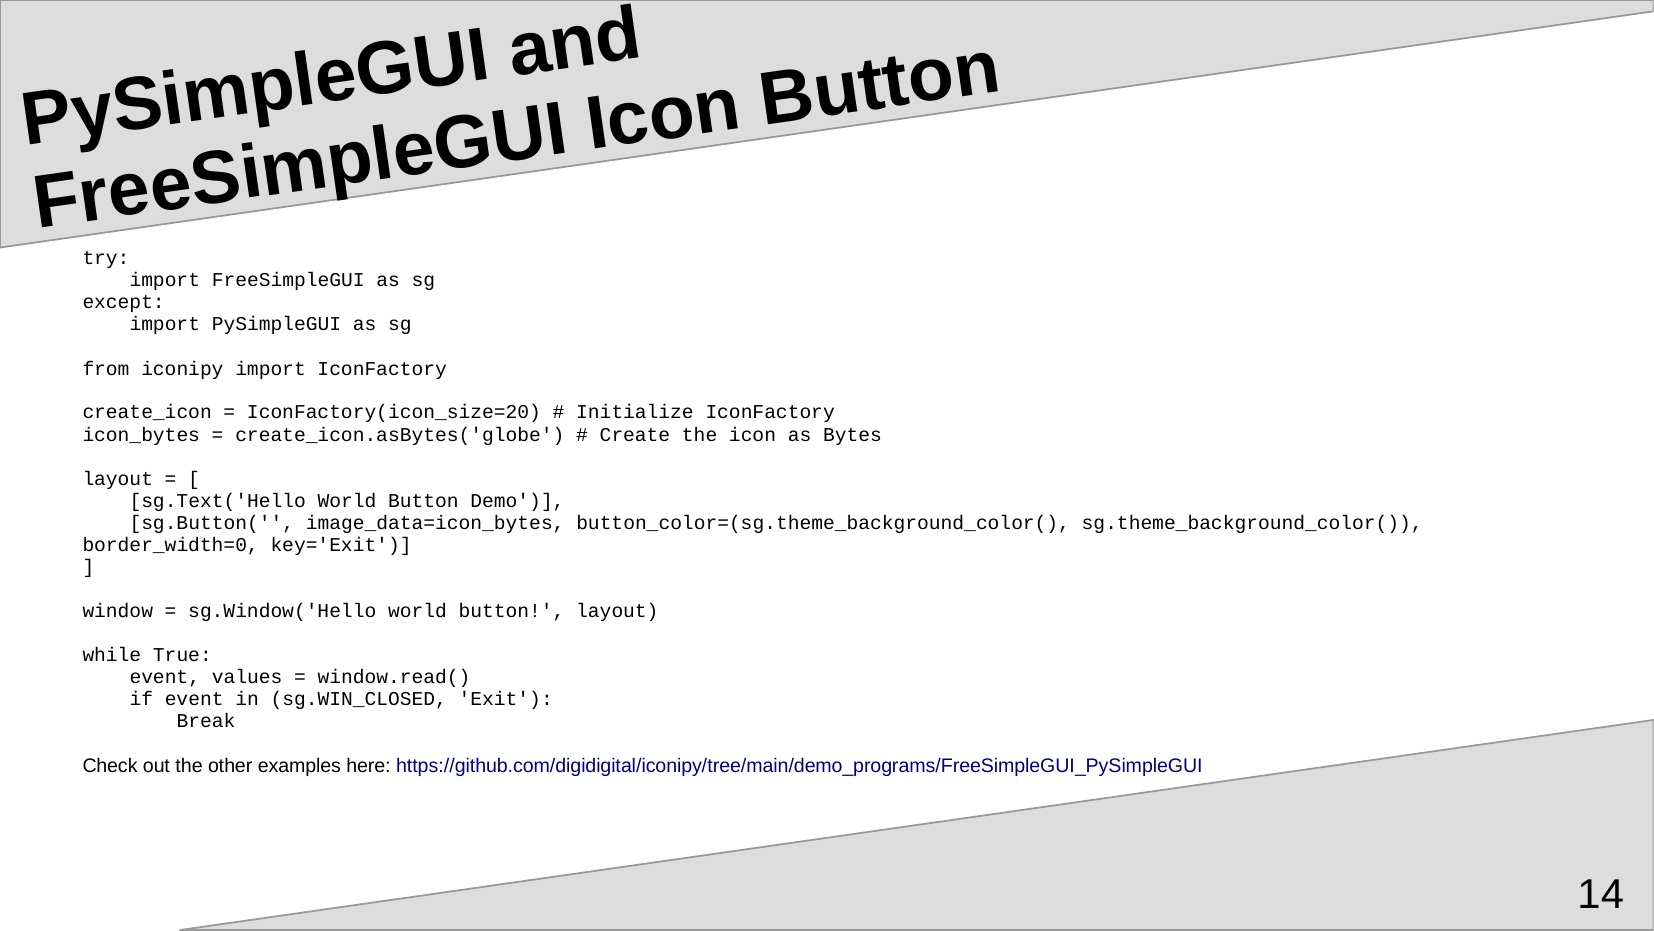

# PySimpleGUI and FreeSimpleGUI Icon Button
try:
 import FreeSimpleGUI as sg
except:
 import PySimpleGUI as sg
from iconipy import IconFactory
create_icon = IconFactory(icon_size=20) # Initialize IconFactory
icon_bytes = create_icon.asBytes('globe') # Create the icon as Bytes
layout = [
 [sg.Text('Hello World Button Demo')],
 [sg.Button('', image_data=icon_bytes, button_color=(sg.theme_background_color(), sg.theme_background_color()), border_width=0, key='Exit')]
]
window = sg.Window('Hello world button!', layout)
while True:
 event, values = window.read()
 if event in (sg.WIN_CLOSED, 'Exit'):
 Break
Check out the other examples here: https://github.com/digidigital/iconipy/tree/main/demo_programs/FreeSimpleGUI_PySimpleGUI
14